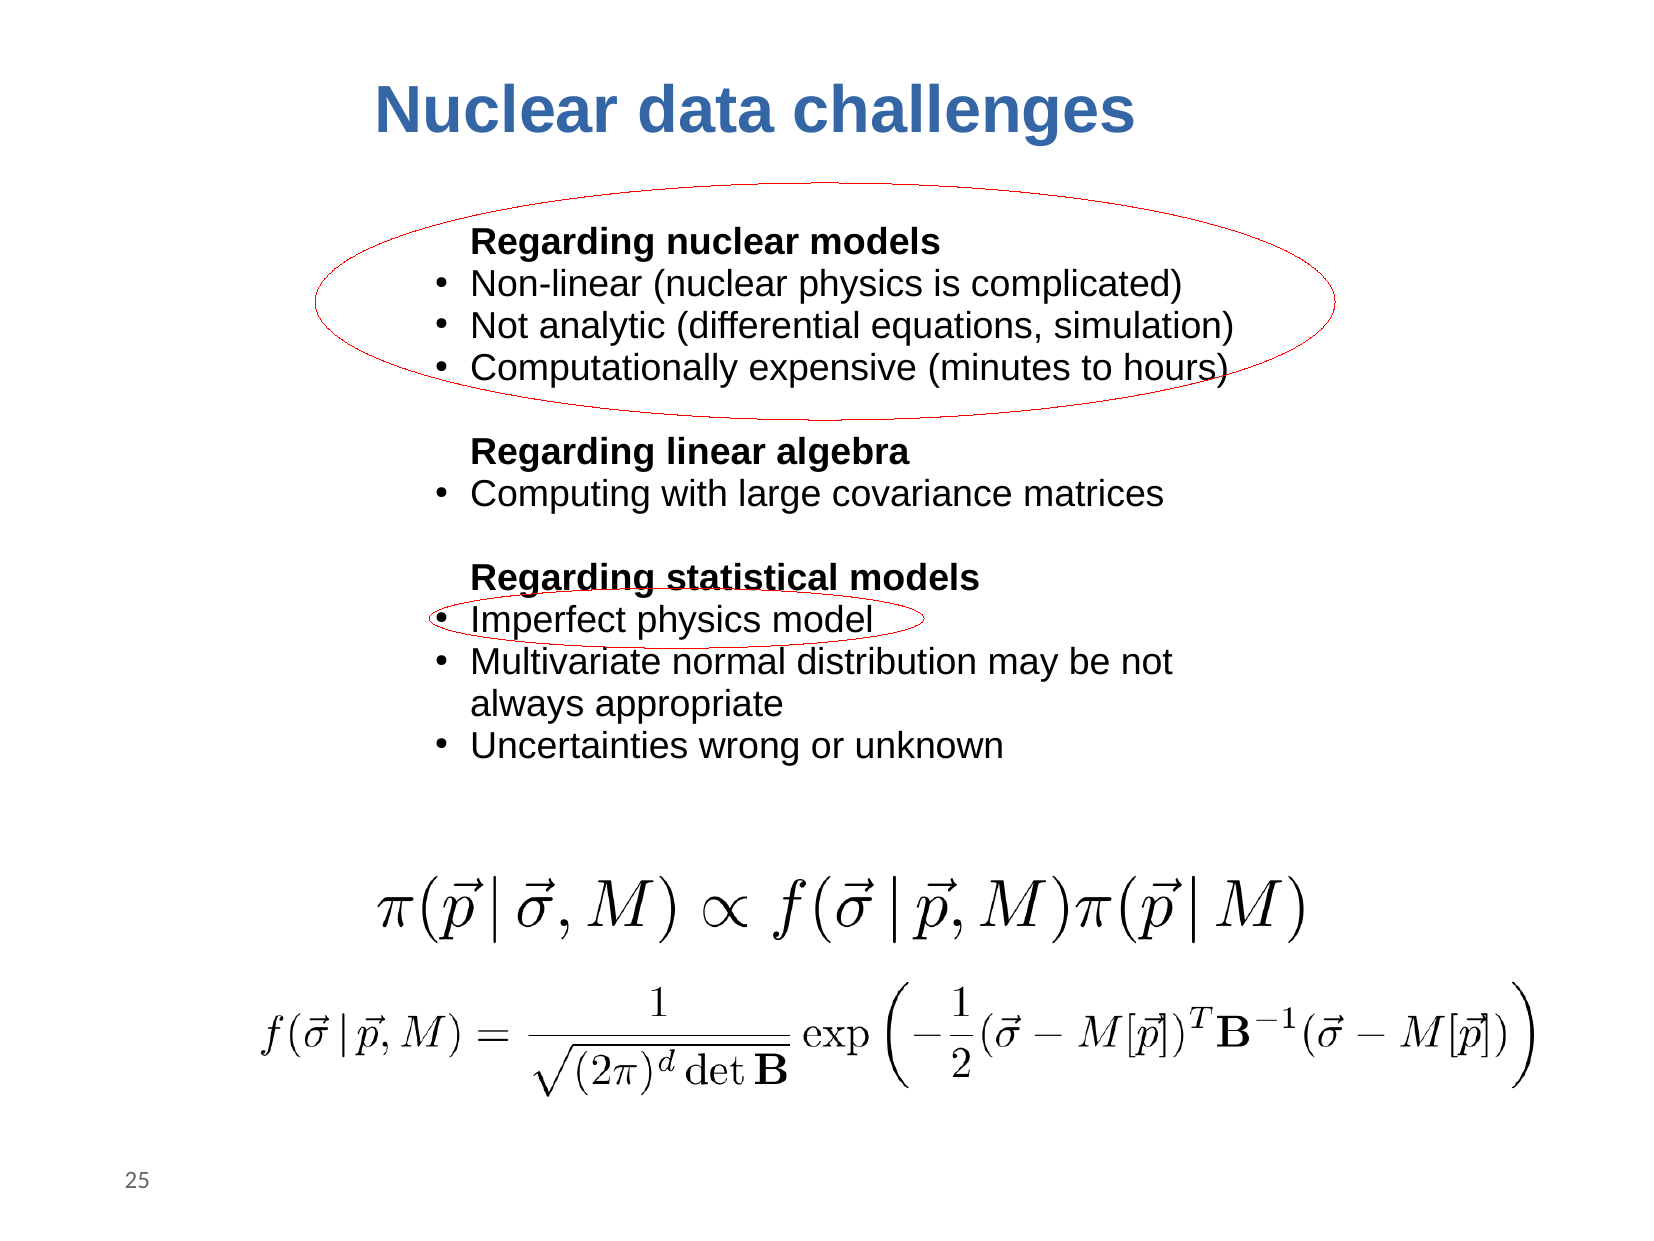

# Nuclear data challenges
Regarding nuclear models
Non-linear (nuclear physics is complicated)
Not analytic (differential equations, simulation)
Computationally expensive (minutes to hours)
Regarding linear algebra
Computing with large covariance matrices
Regarding statistical models
Imperfect physics model
Multivariate normal distribution may be not always appropriate
Uncertainties wrong or unknown
25